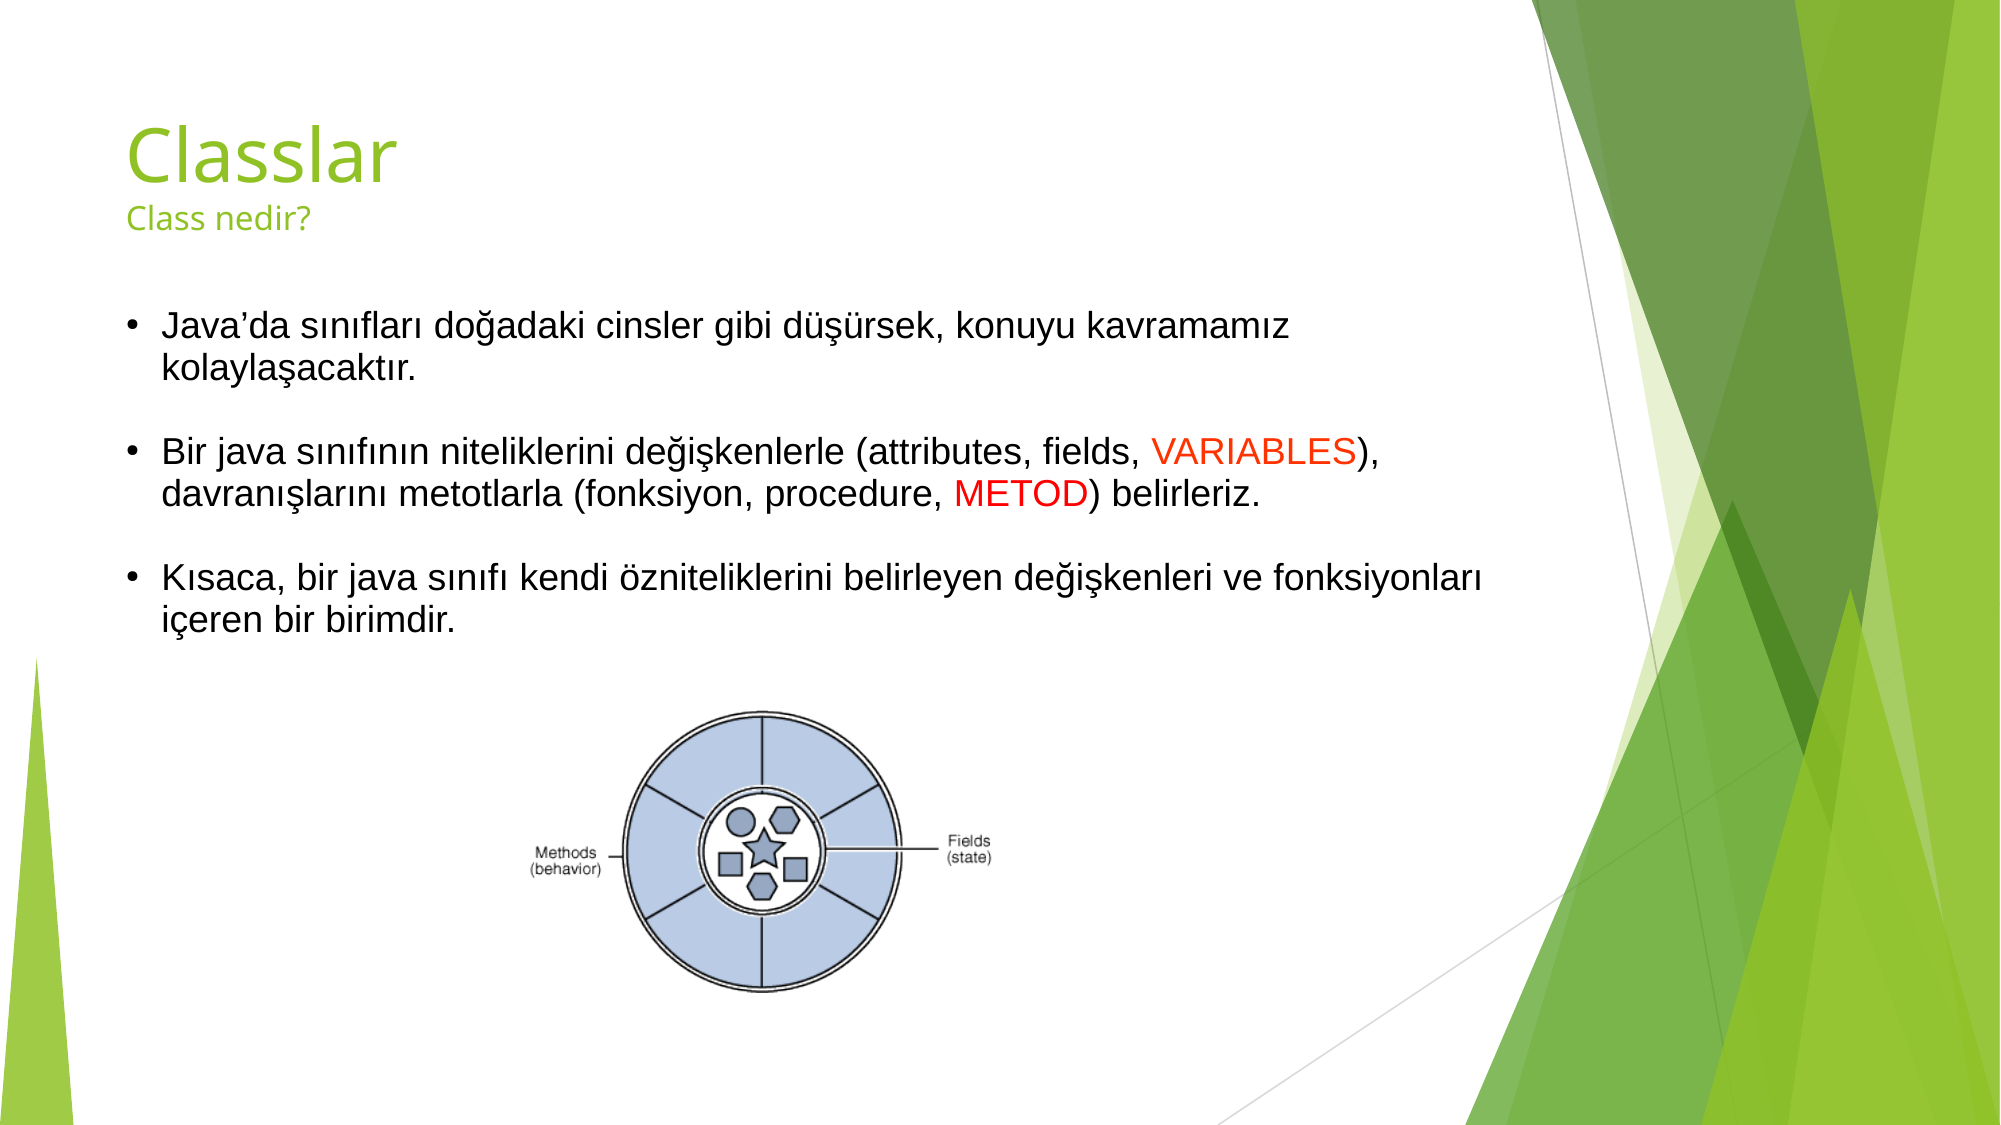

# Classlar Class nedir?
Java’da sınıfları doğadaki cinsler gibi düşürsek, konuyu kavramamız kolaylaşacaktır.
Bir java sınıfının niteliklerini değişkenlerle (attributes, fields, VARIABLES), davranışlarını metotlarla (fonksiyon, procedure, METOD) belirleriz.
Kısaca, bir java sınıfı kendi özniteliklerini belirleyen değişkenleri ve fonksiyonları içeren bir birimdir.